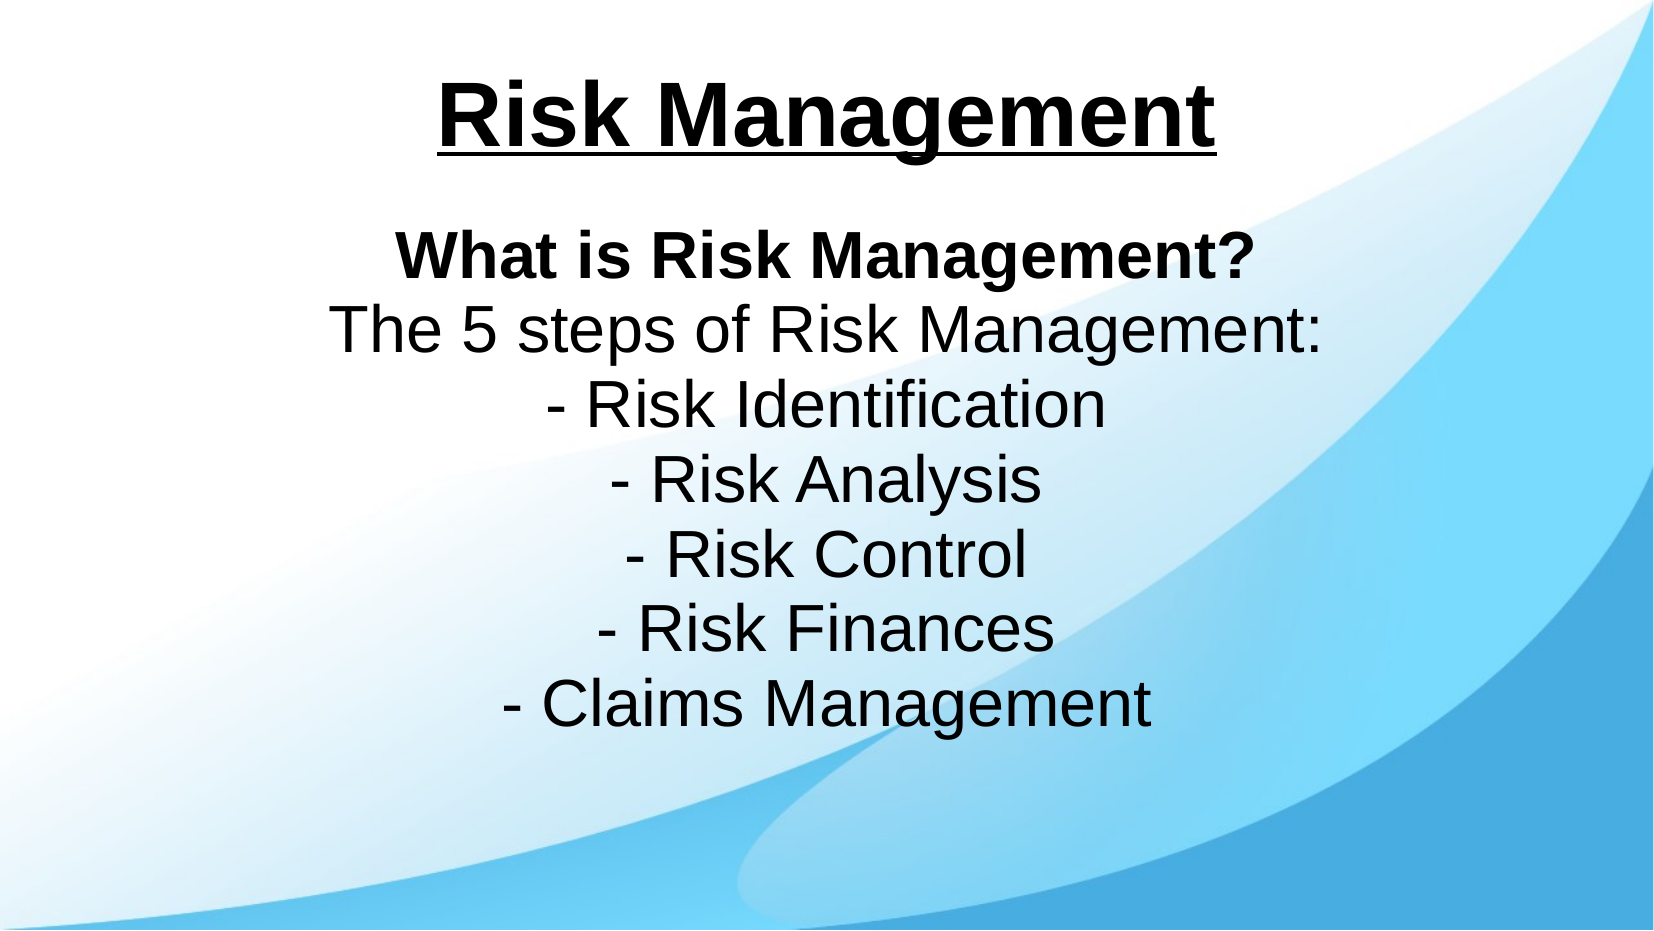

# Risk Management
What is Risk Management?
The 5 steps of Risk Management:
- Risk Identification
- Risk Analysis
- Risk Control
- Risk Finances
- Claims Management